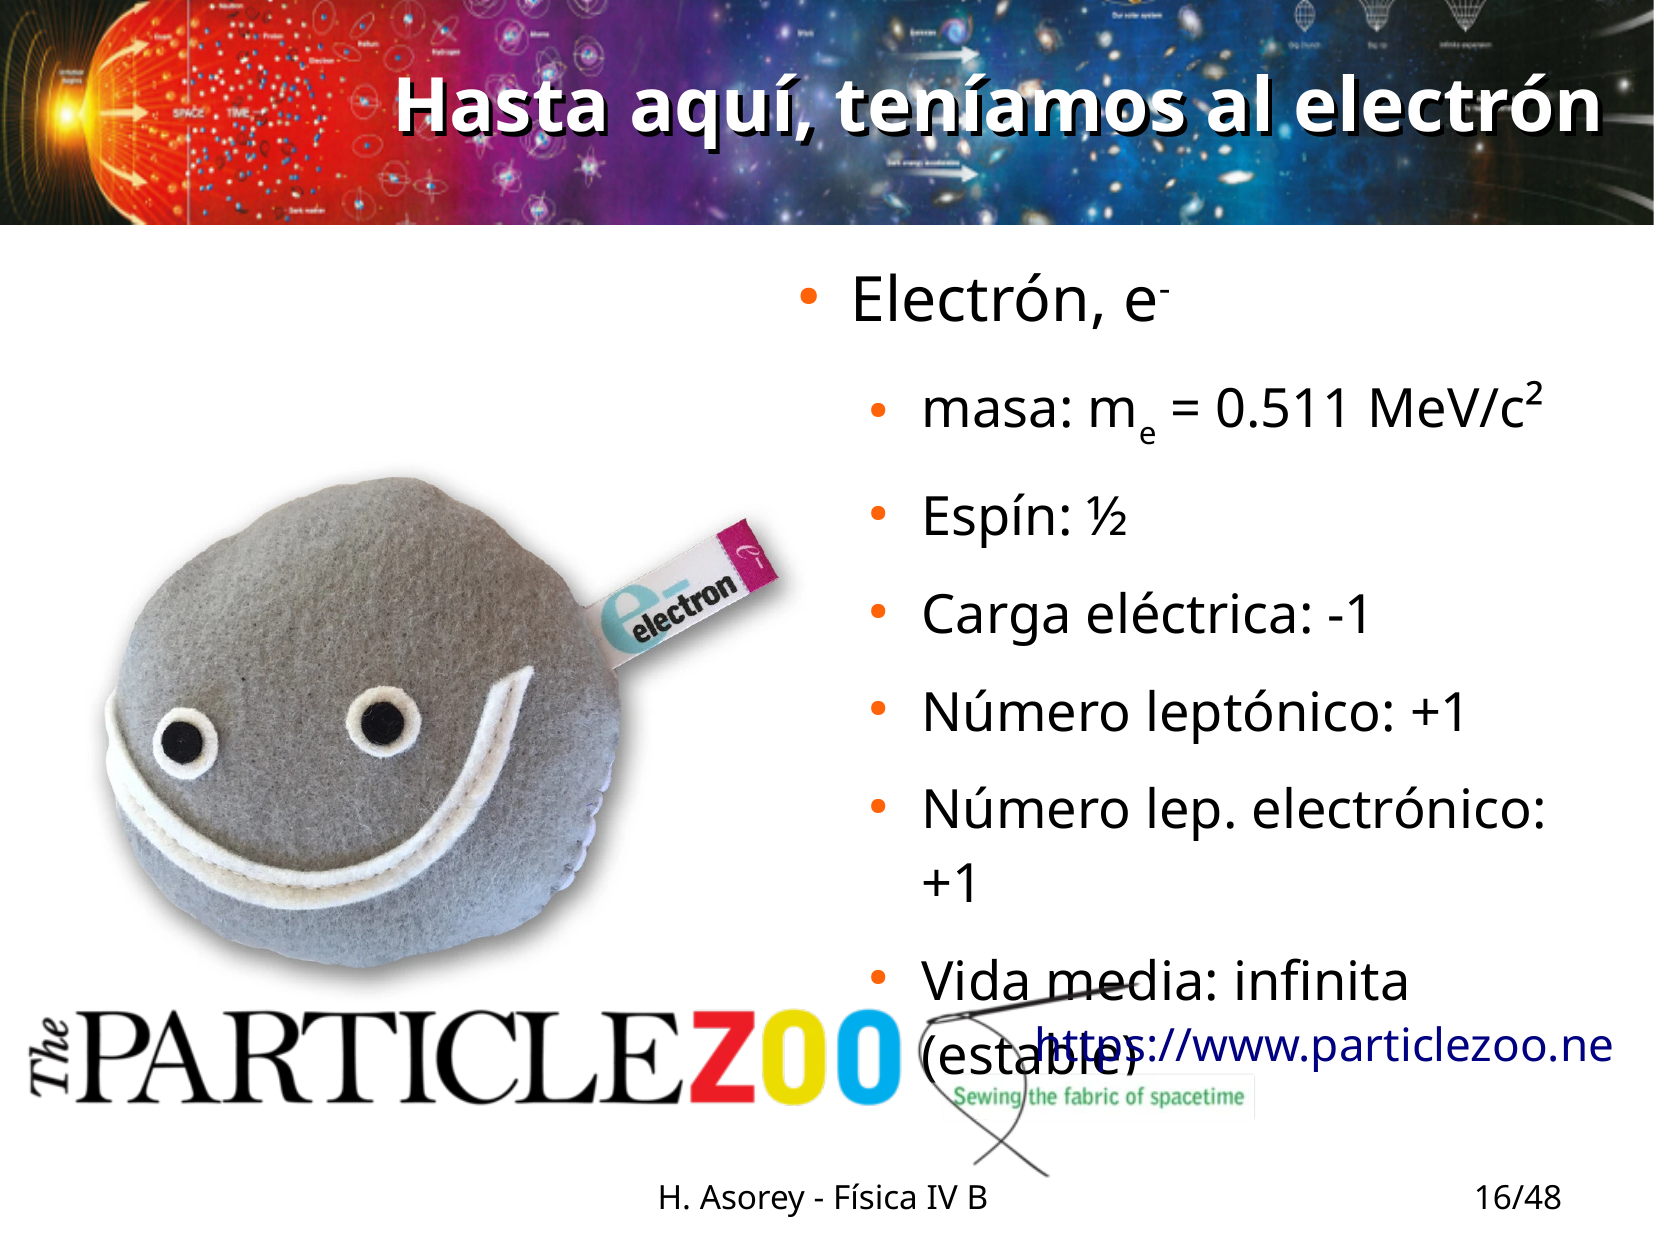

# Hasta aquí, teníamos al electrón
Electrón, e-
masa: me = 0.511 MeV/c²
Espín: ½
Carga eléctrica: -1
Número leptónico: +1
Número lep. electrónico: +1
Vida media: infinita (estable)
https://www.particlezoo.net/
H. Asorey - Física IV B
16